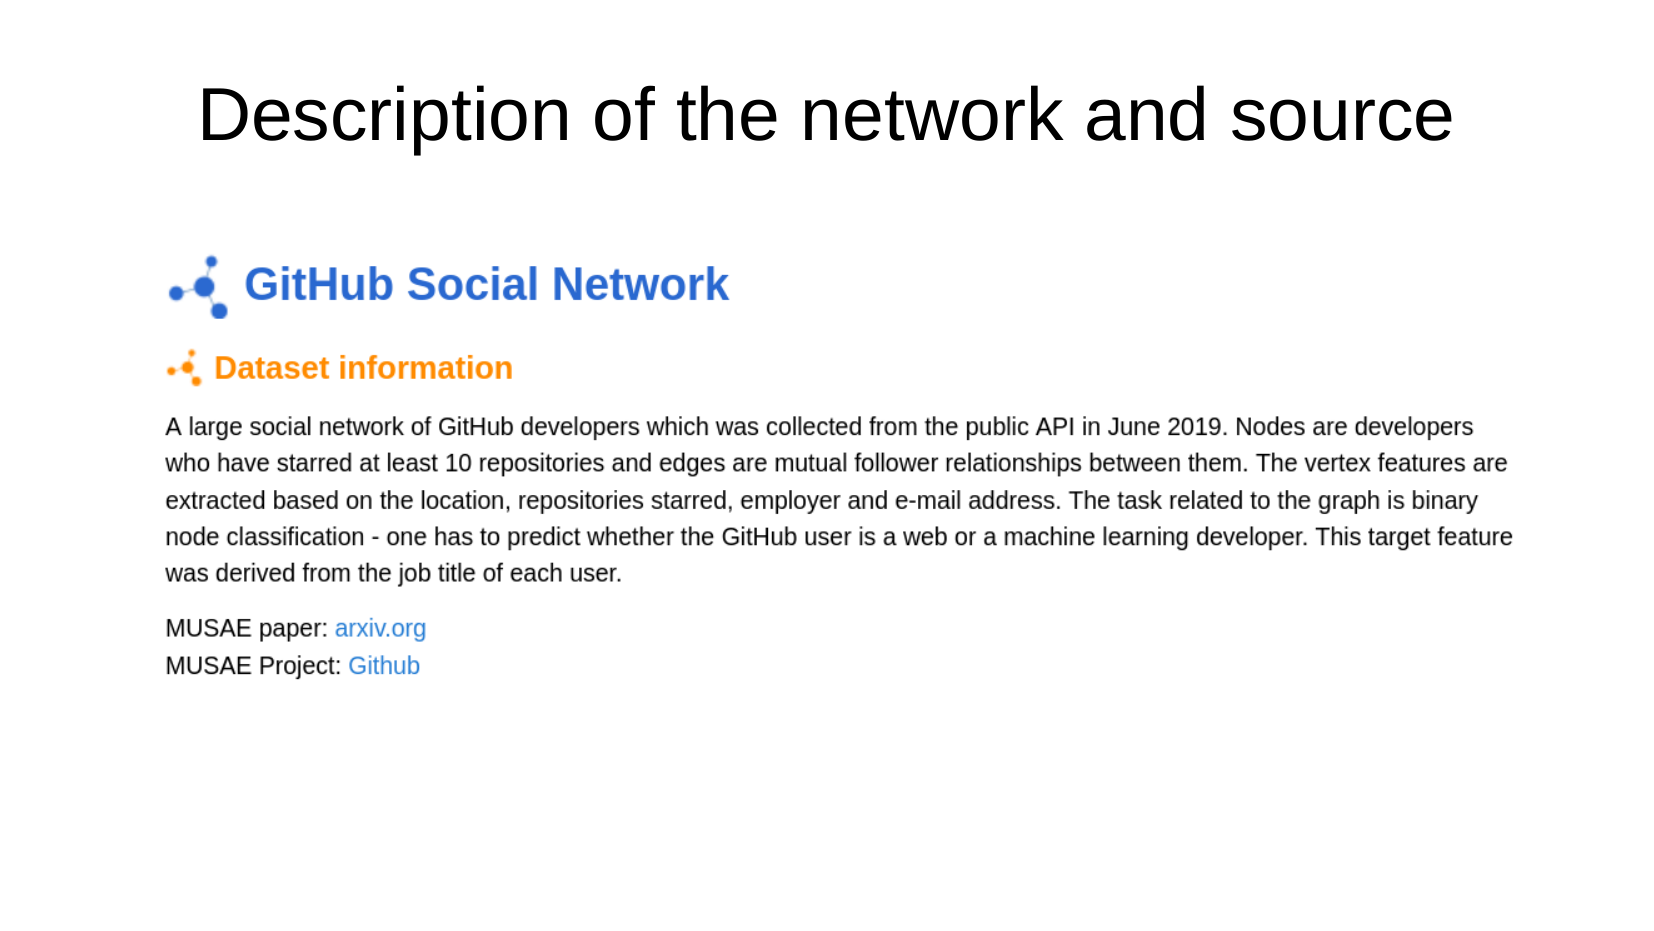

# Description of the network and source